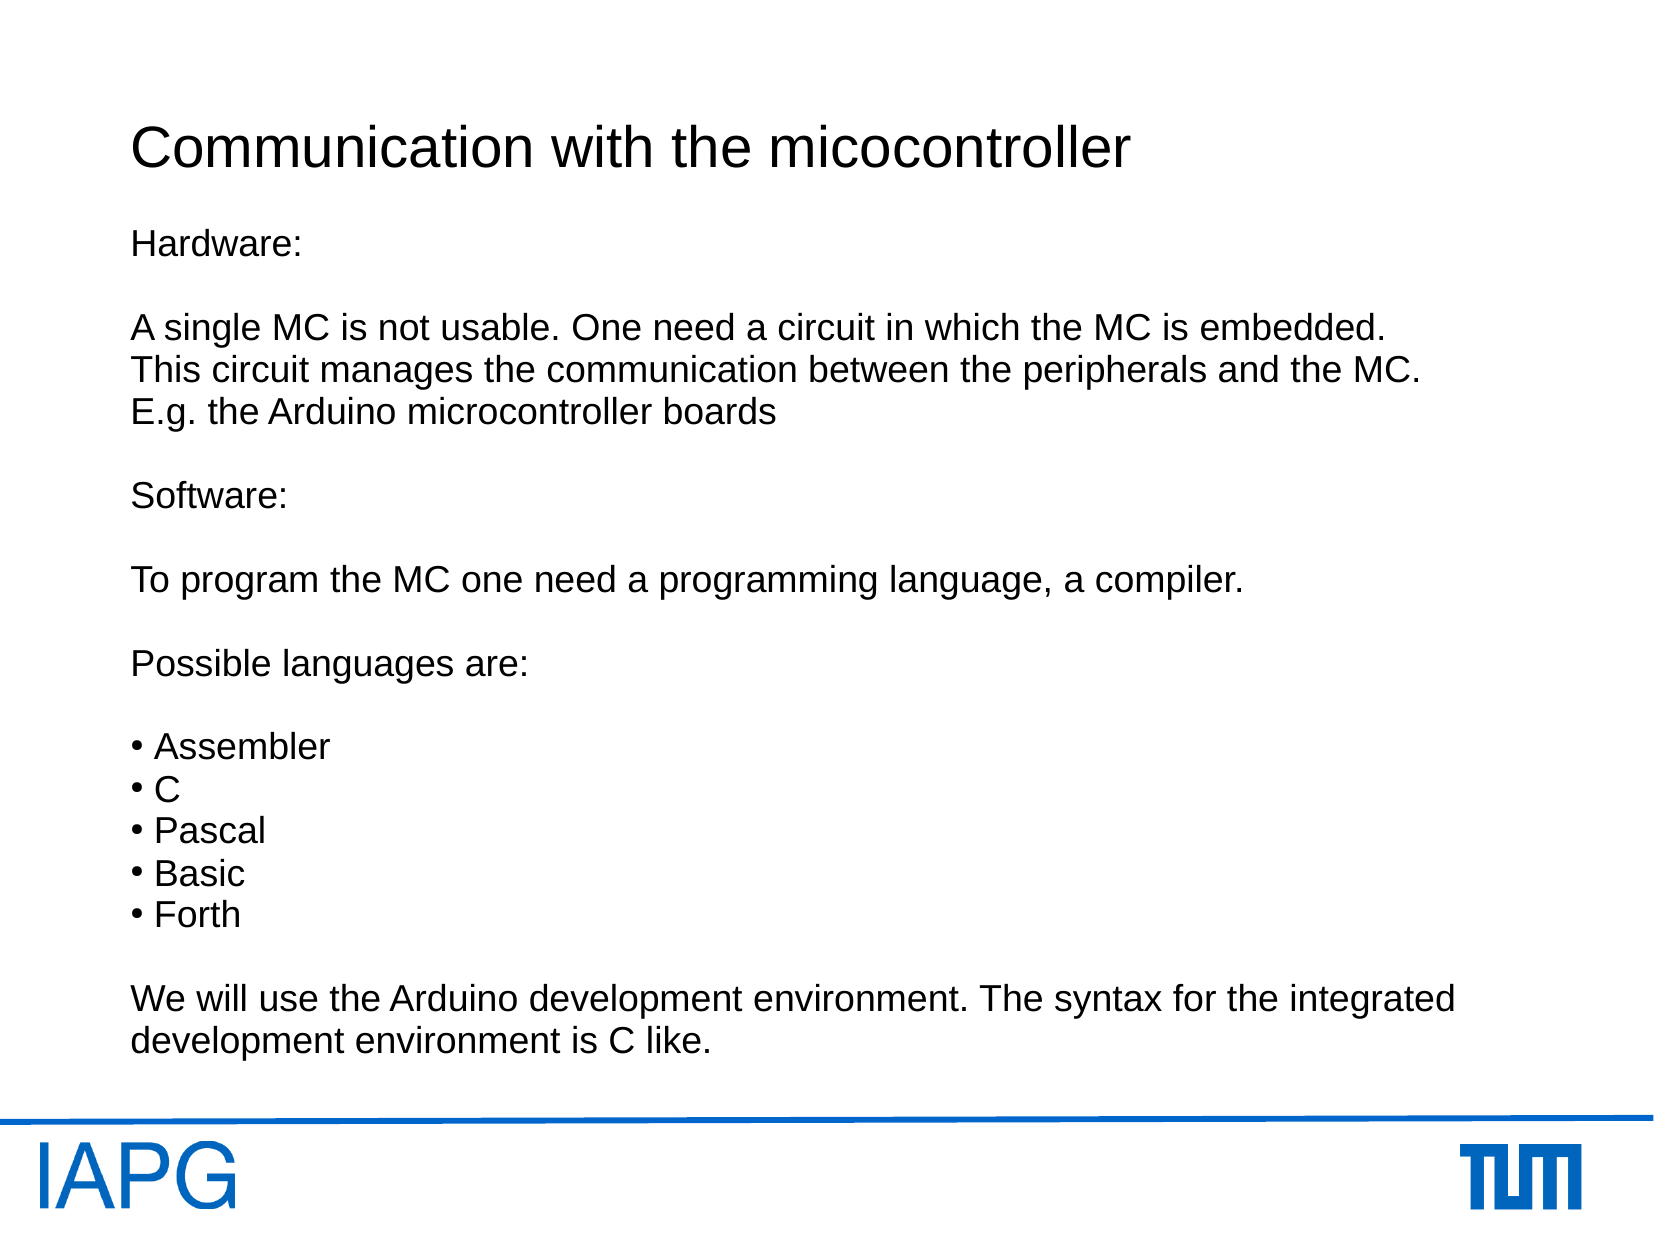

Communication with the micocontroller
Hardware:
A single MC is not usable. One need a circuit in which the MC is embedded.
This circuit manages the communication between the peripherals and the MC.
E.g. the Arduino microcontroller boards
Software:
To program the MC one need a programming language, a compiler.
Possible languages are:
 Assembler
 C
 Pascal
 Basic
 Forth
We will use the Arduino development environment. The syntax for the integrated
development environment is C like.